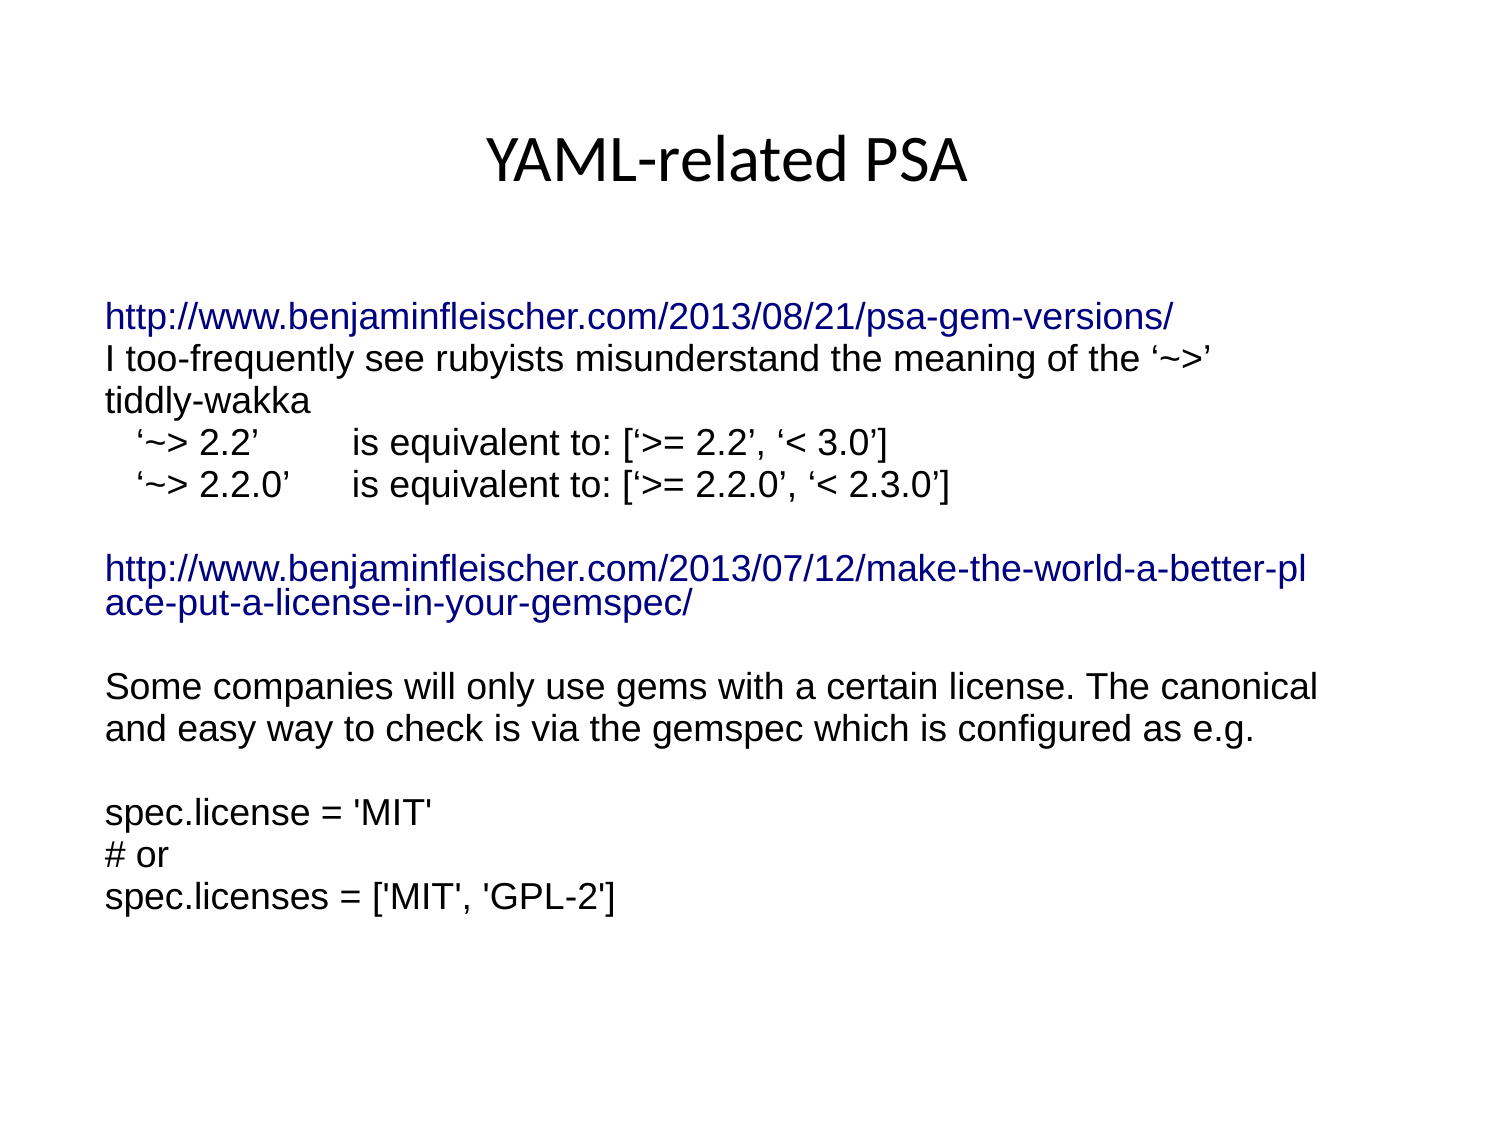

# YAML-related PSA
http://www.benjaminfleischer.com/2013/08/21/psa-gem-versions/
I too-frequently see rubyists misunderstand the meaning of the ‘~>’ tiddly-wakka
 ‘~> 2.2’ is equivalent to: [‘>= 2.2’, ‘< 3.0’]
 ‘~> 2.2.0’ is equivalent to: [‘>= 2.2.0’, ‘< 2.3.0’]
http://www.benjaminfleischer.com/2013/07/12/make-the-world-a-better-place-put-a-license-in-your-gemspec/
Some companies will only use gems with a certain license. The canonical and easy way to check is via the gemspec which is configured as e.g.
spec.license = 'MIT'
# or
spec.licenses = ['MIT', 'GPL-2']